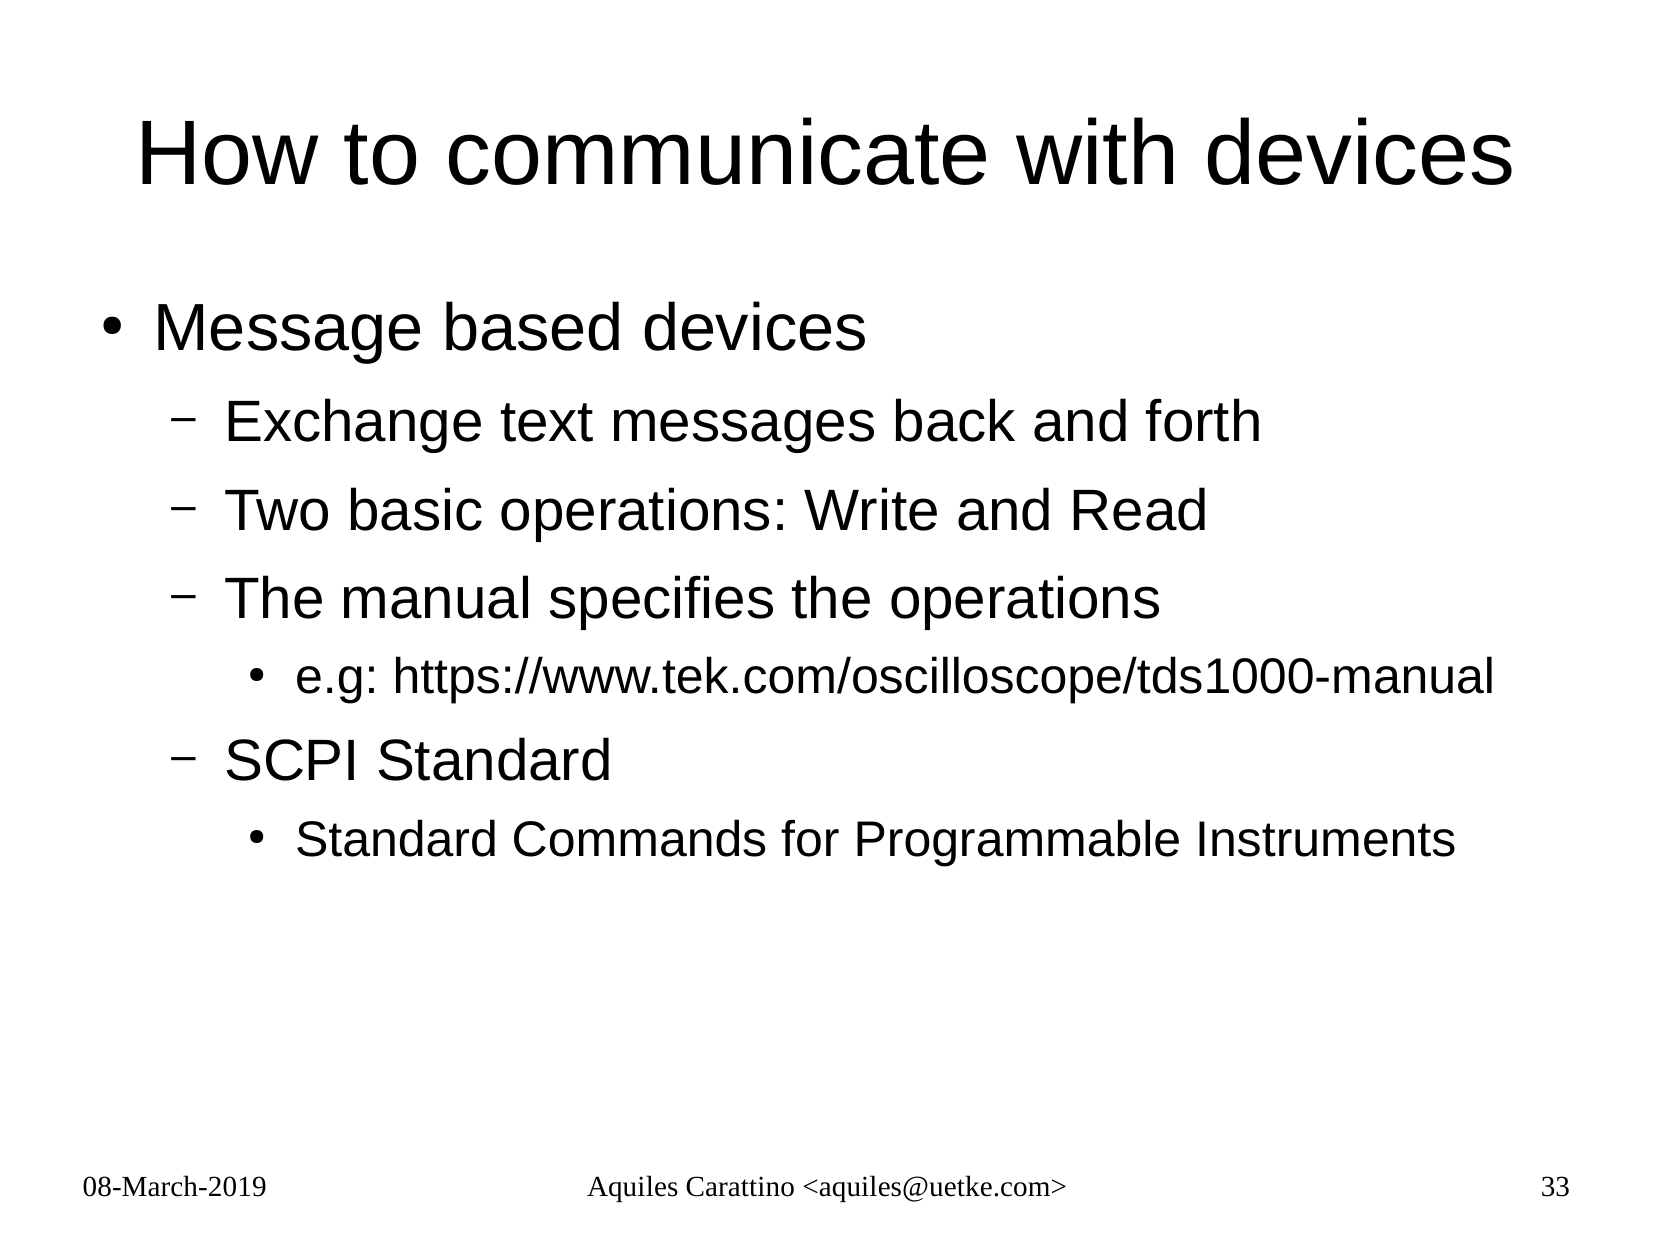

# How to communicate with devices
Message based devices
Exchange text messages back and forth
Two basic operations: Write and Read
The manual specifies the operations
e.g: https://www.tek.com/oscilloscope/tds1000-manual
SCPI Standard
Standard Commands for Programmable Instruments
08-March-2019
Aquiles Carattino <aquiles@uetke.com>
33